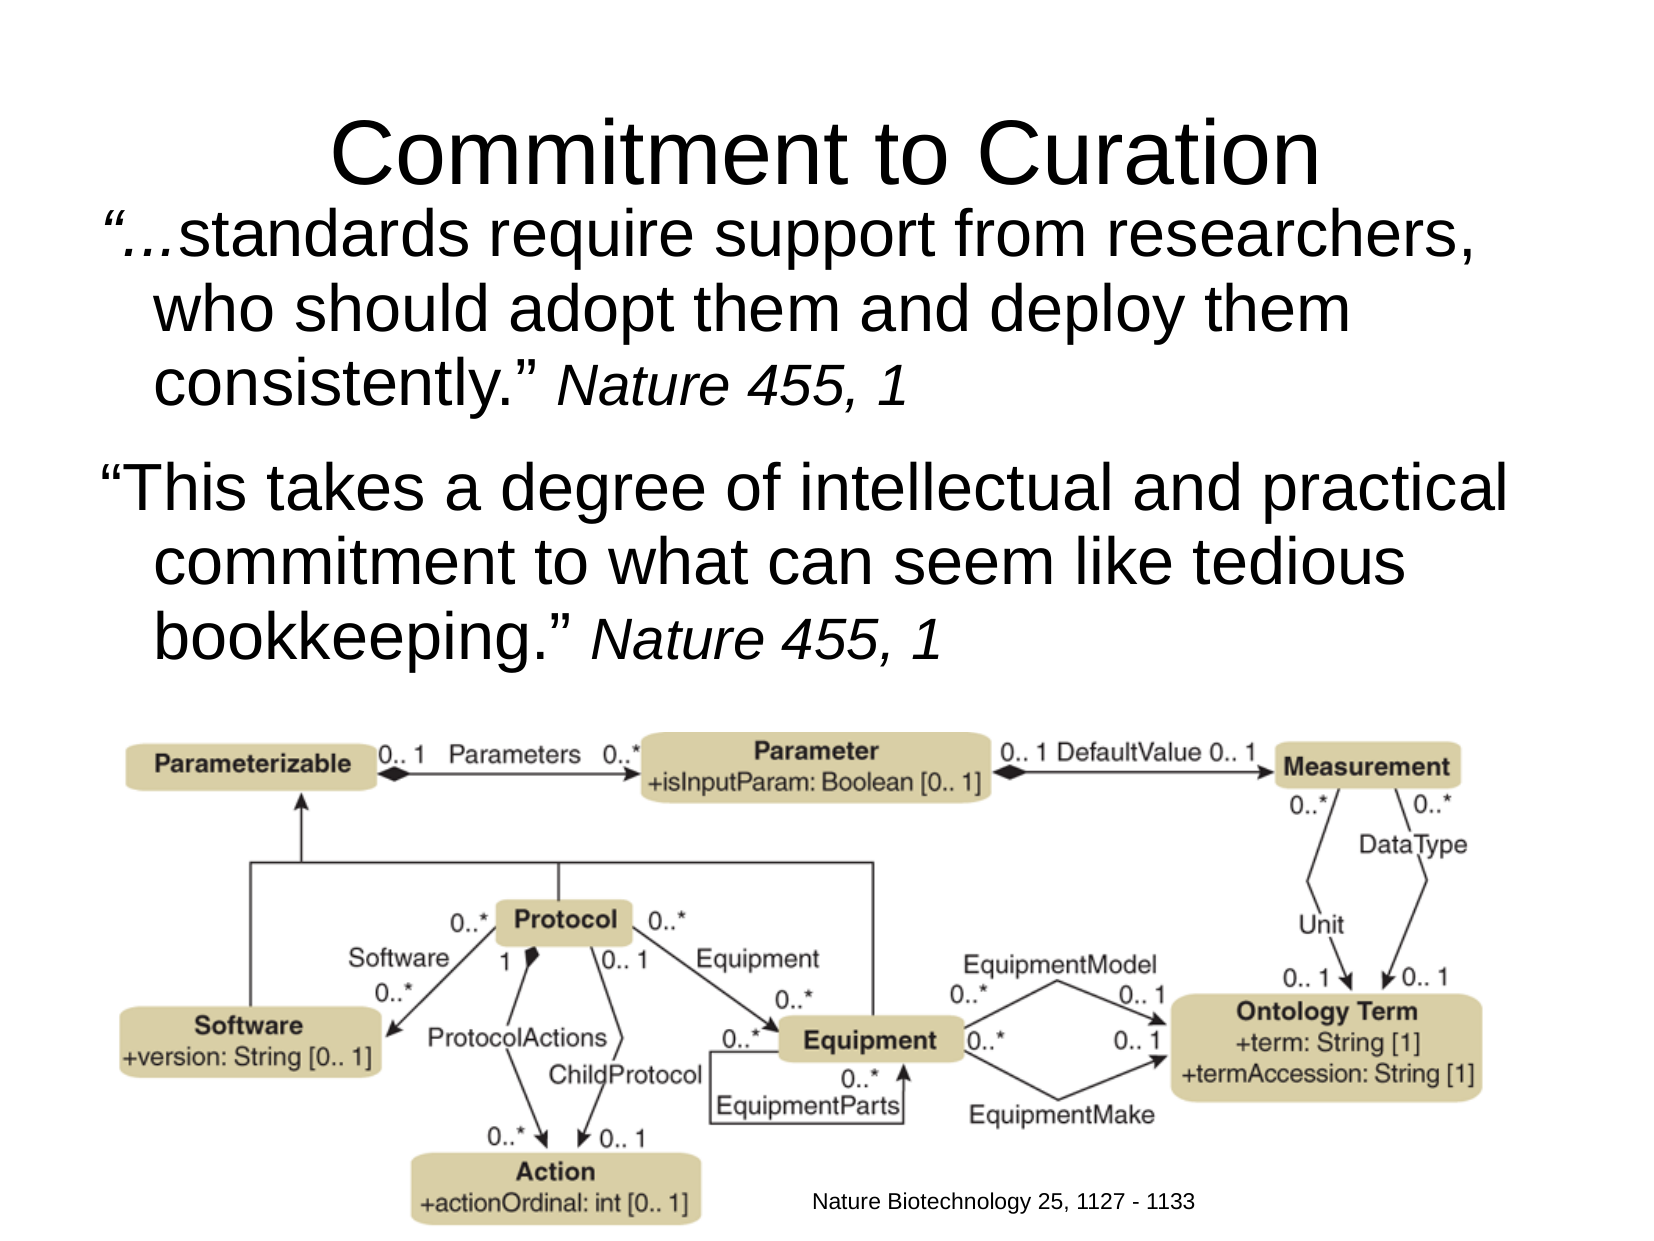

# Commitment to Curation
“...standards require support from researchers, who should adopt them and deploy them consistently.” Nature 455, 1
“This takes a degree of intellectual and practical commitment to what can seem like tedious bookkeeping.” Nature 455, 1
Nature Biotechnology 25, 1127 - 1133